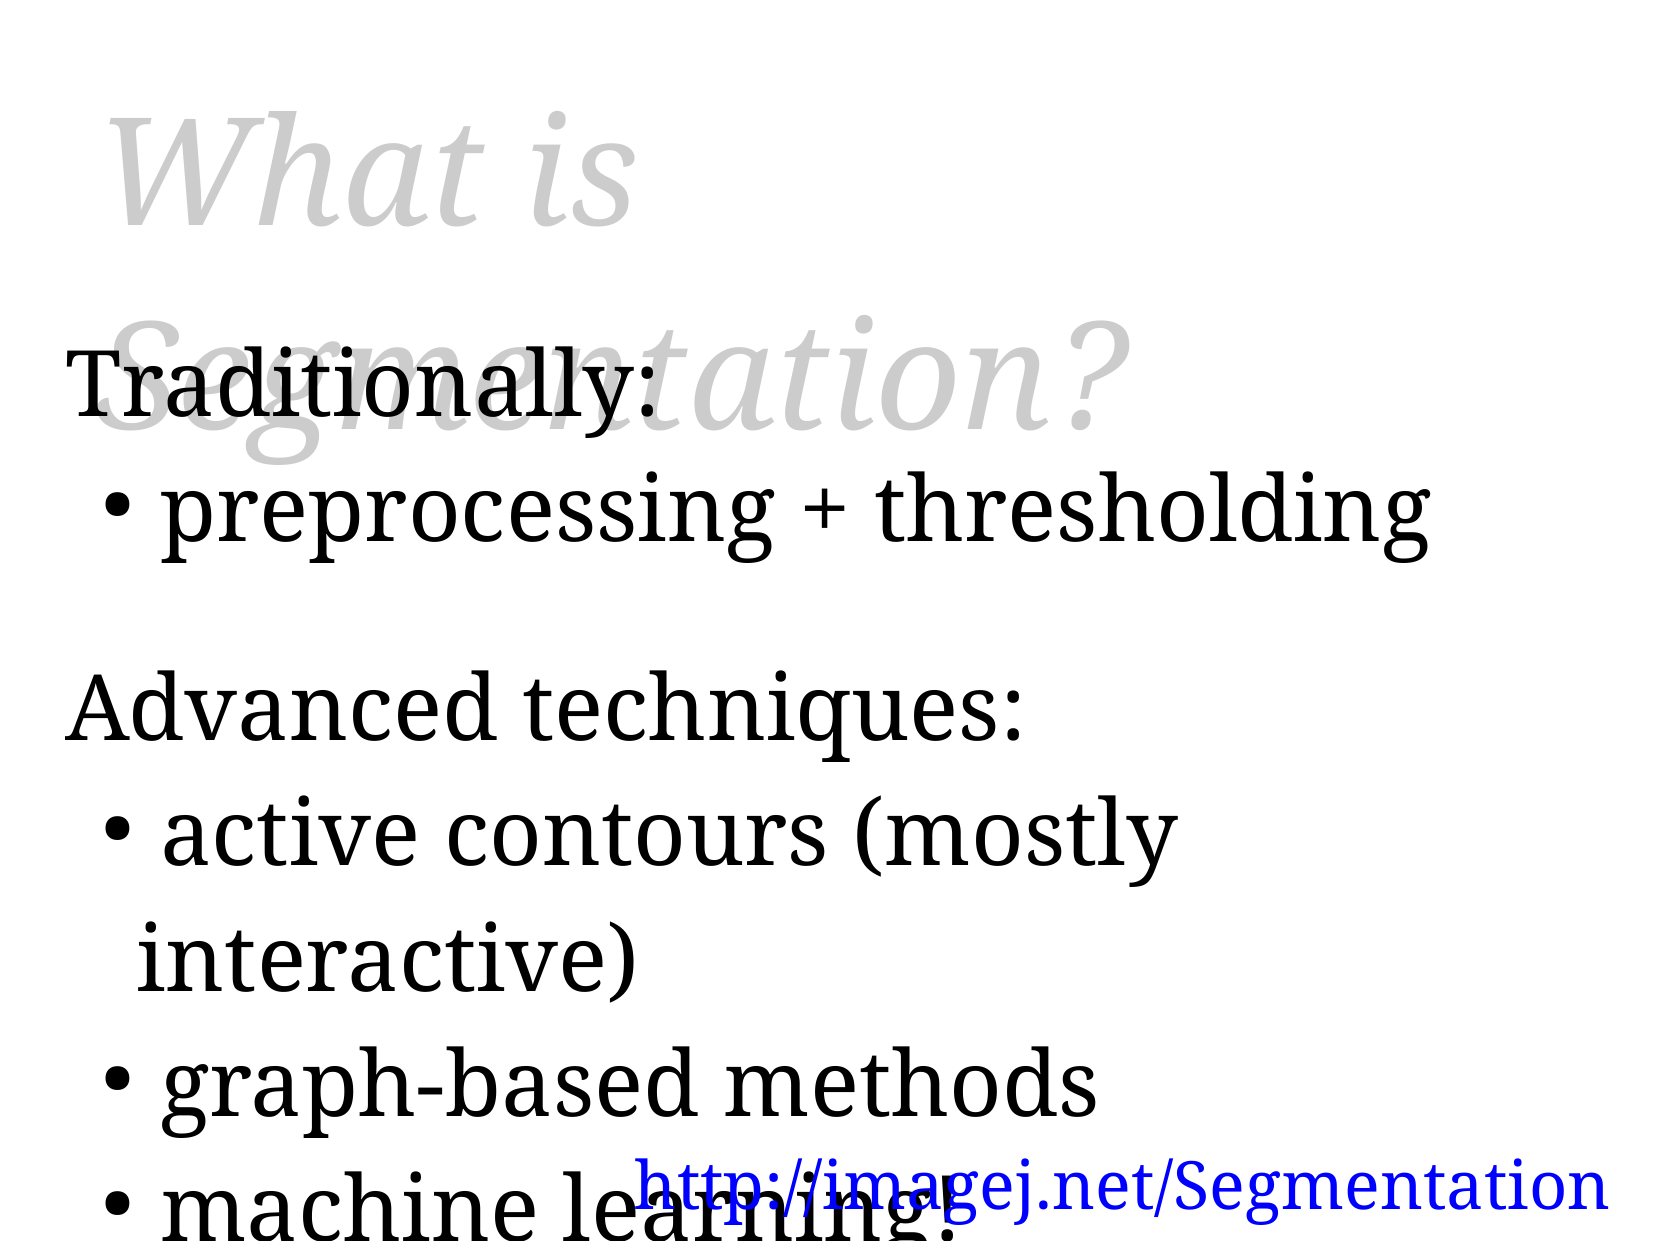

What is Segmentation?
Traditionally:
 preprocessing + thresholding
Advanced techniques:
 active contours (mostly interactive)
 graph-based methods
 machine learning!
http://imagej.net/Segmentation